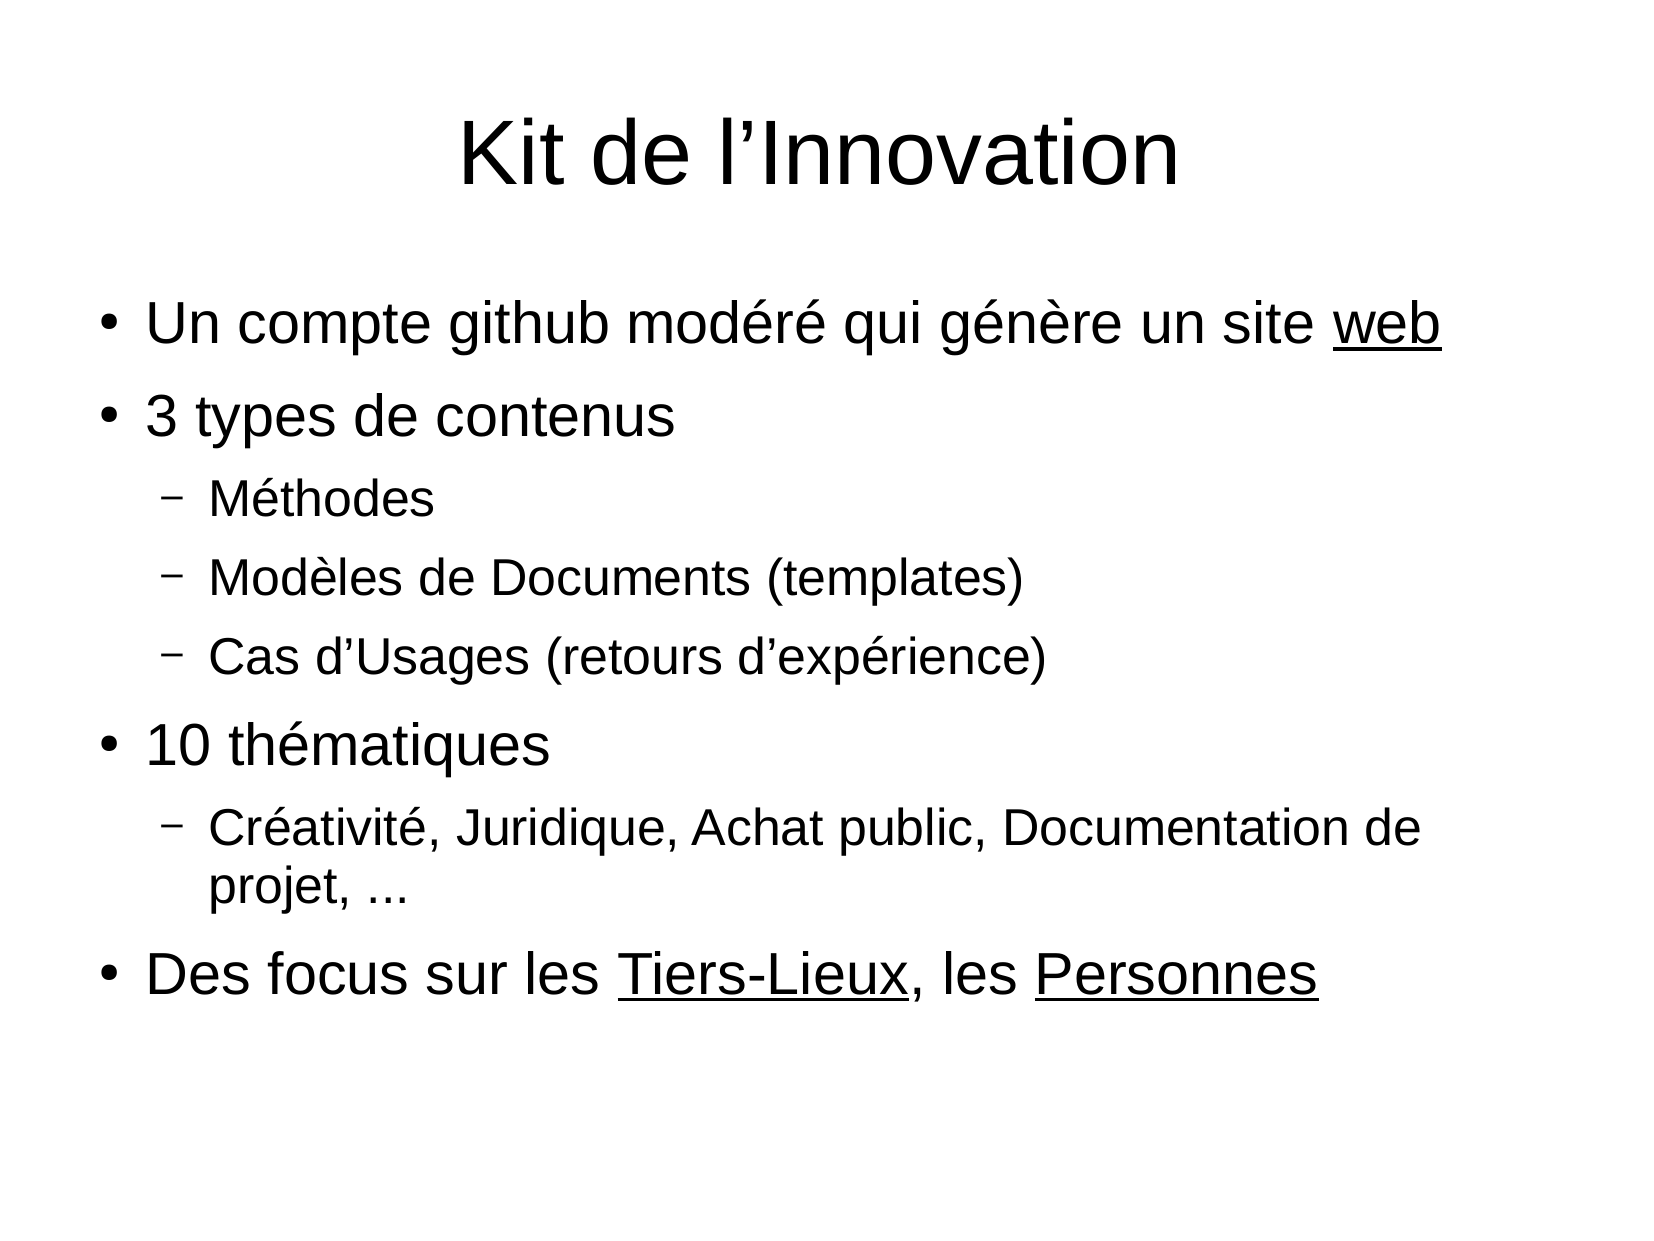

# Kit de l’Innovation
Un compte github modéré qui génère un site web
3 types de contenus
Méthodes
Modèles de Documents (templates)
Cas d’Usages (retours d’expérience)
10 thématiques
Créativité, Juridique, Achat public, Documentation de projet, ...
Des focus sur les Tiers-Lieux, les Personnes